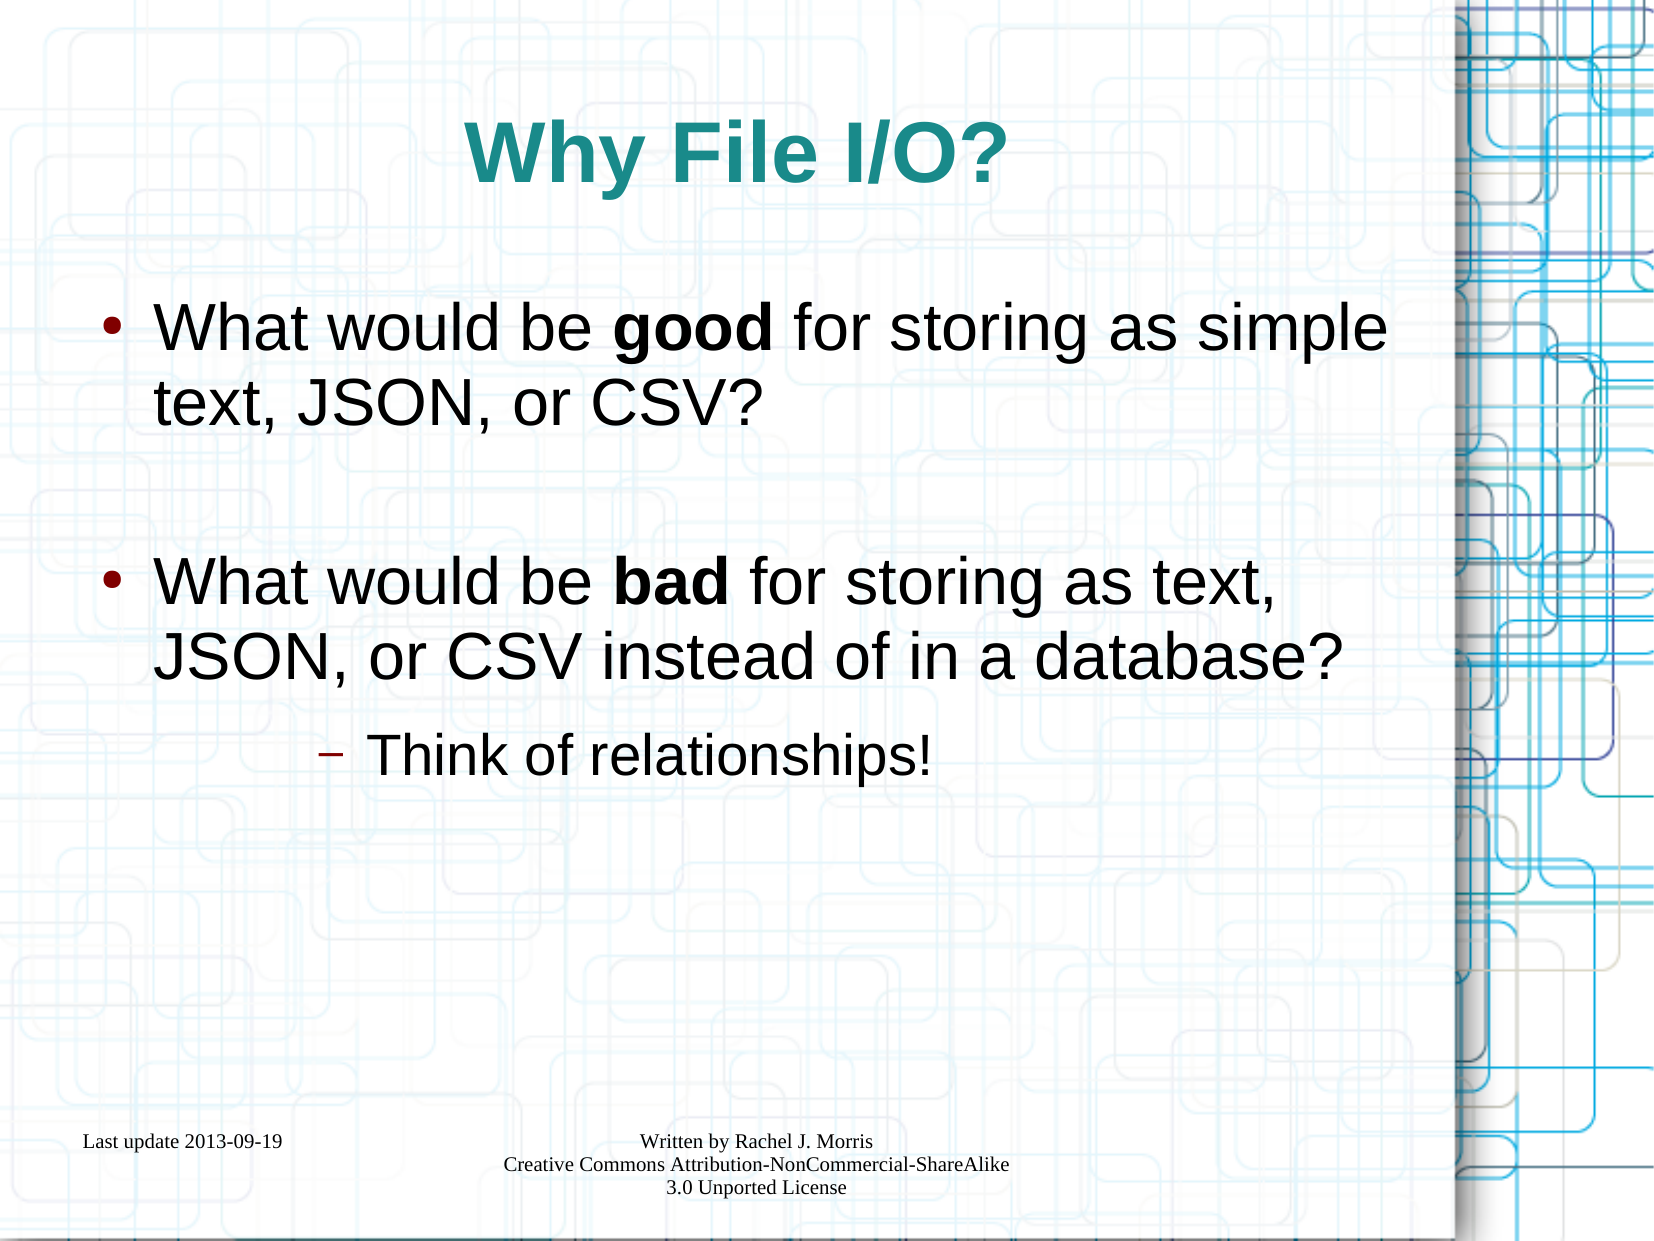

# Why File I/O?
What would be good for storing as simple text, JSON, or CSV?
What would be bad for storing as text, JSON, or CSV instead of in a database?
Think of relationships!